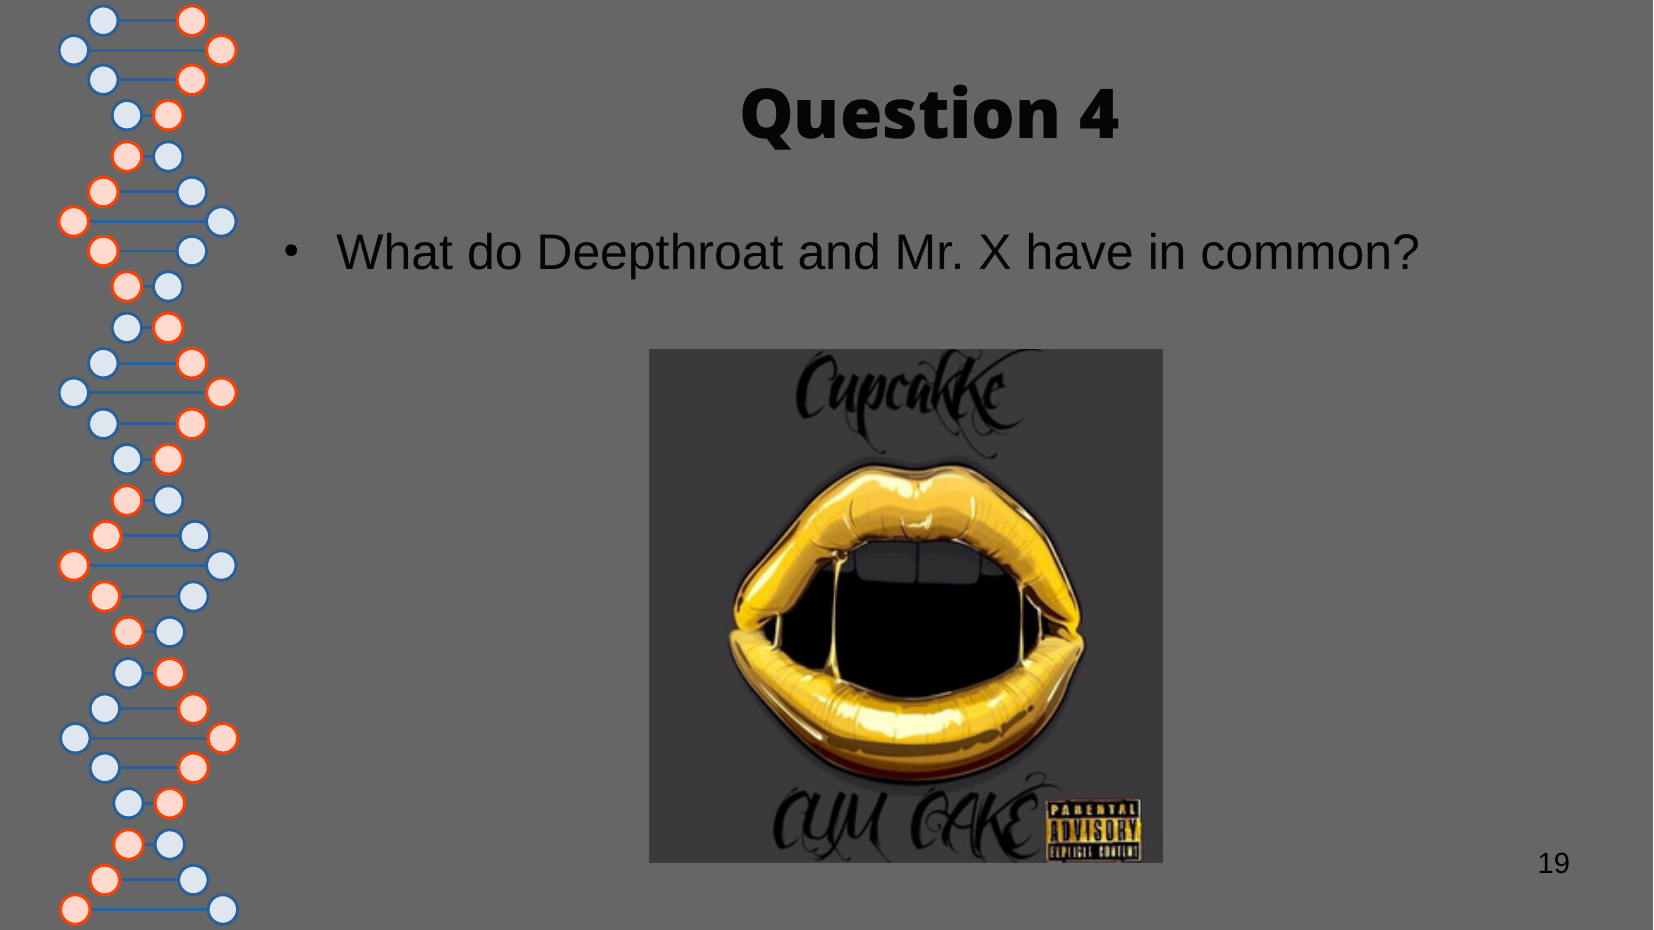

# Question 4
What do Deepthroat and Mr. X have in common?
19